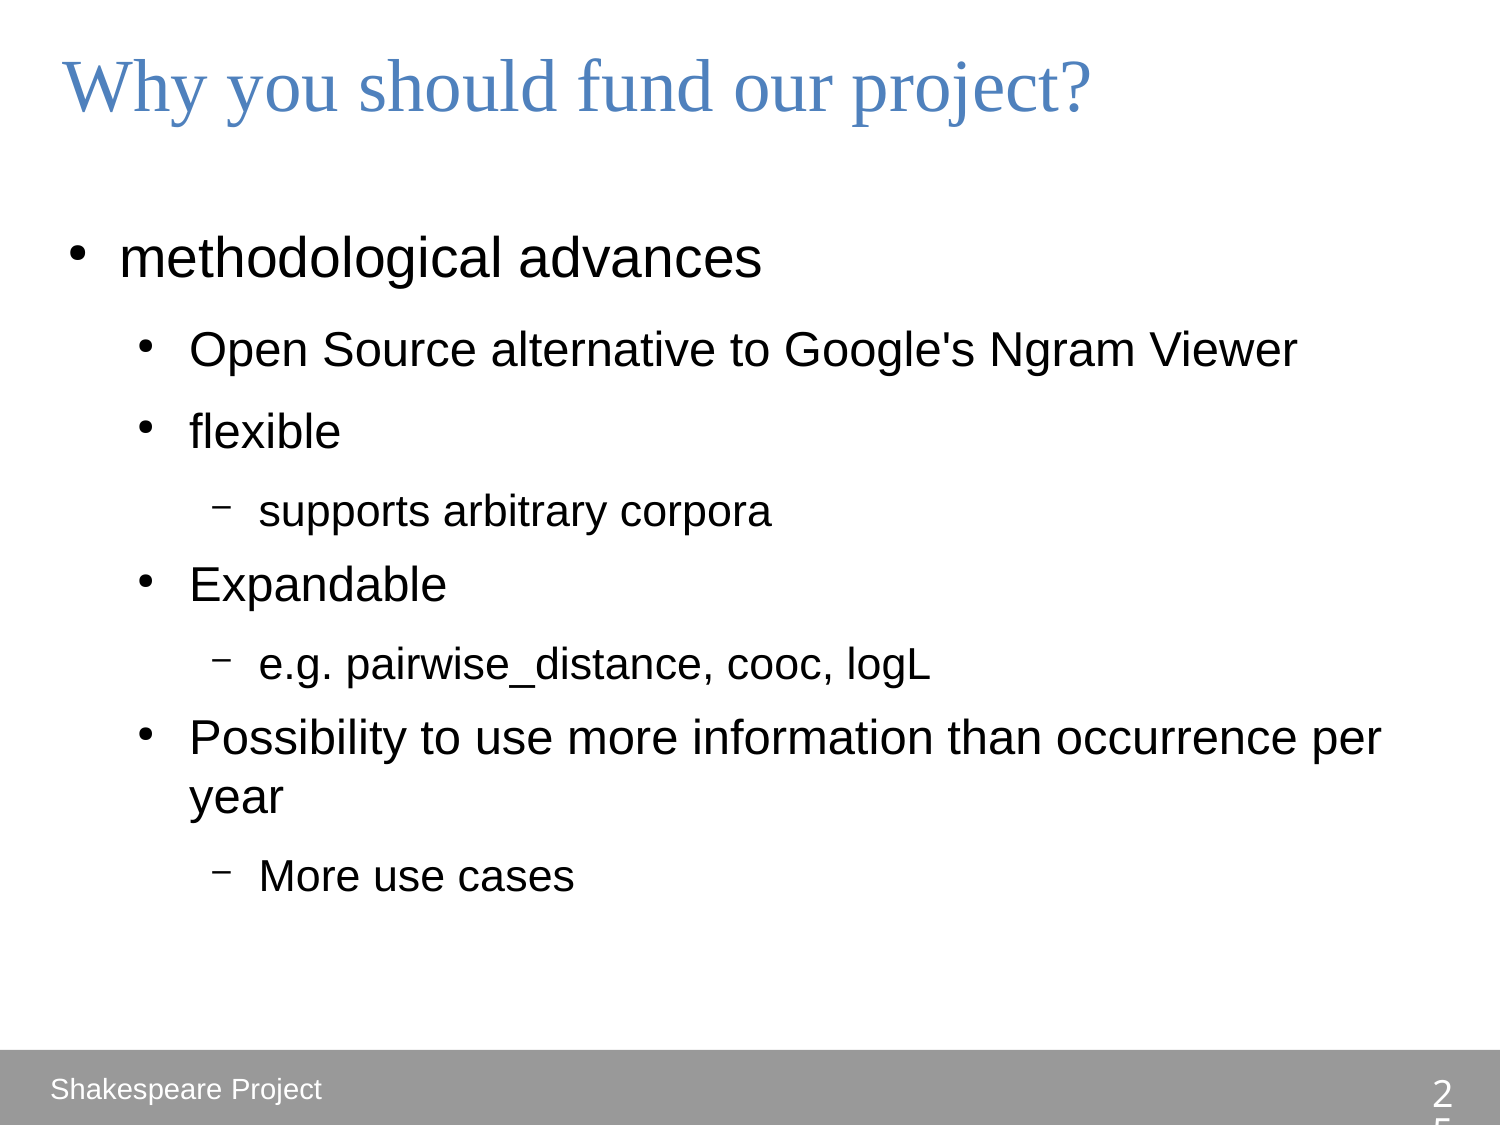

# Why you should fund our project?
methodological advances
Open Source alternative to Google's Ngram Viewer
flexible
supports arbitrary corpora
Expandable
e.g. pairwise_distance, cooc, logL
Possibility to use more information than occurrence per year
More use cases
Shakespeare Project